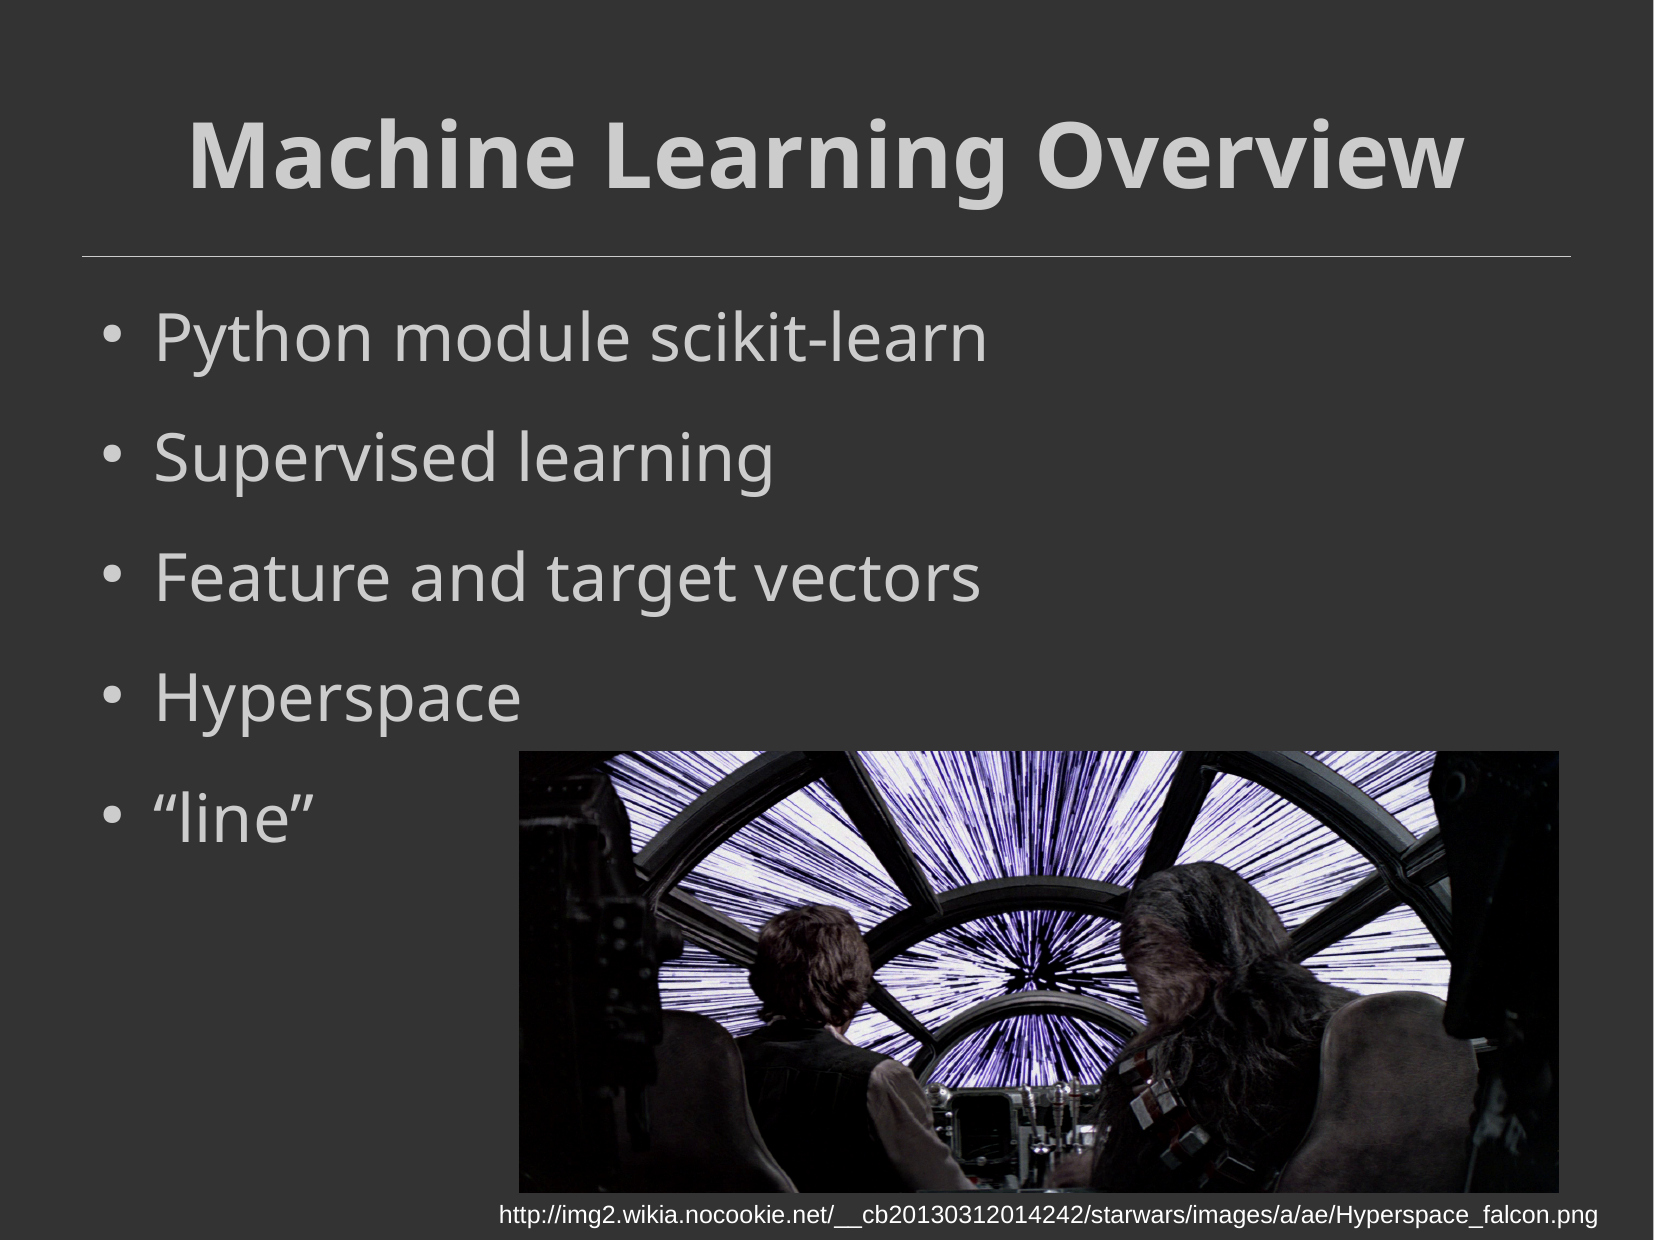

# Machine Learning Overview
Python module scikit-learn
Supervised learning
Feature and target vectors
Hyperspace
“line”
http://img2.wikia.nocookie.net/__cb20130312014242/starwars/images/a/ae/Hyperspace_falcon.png